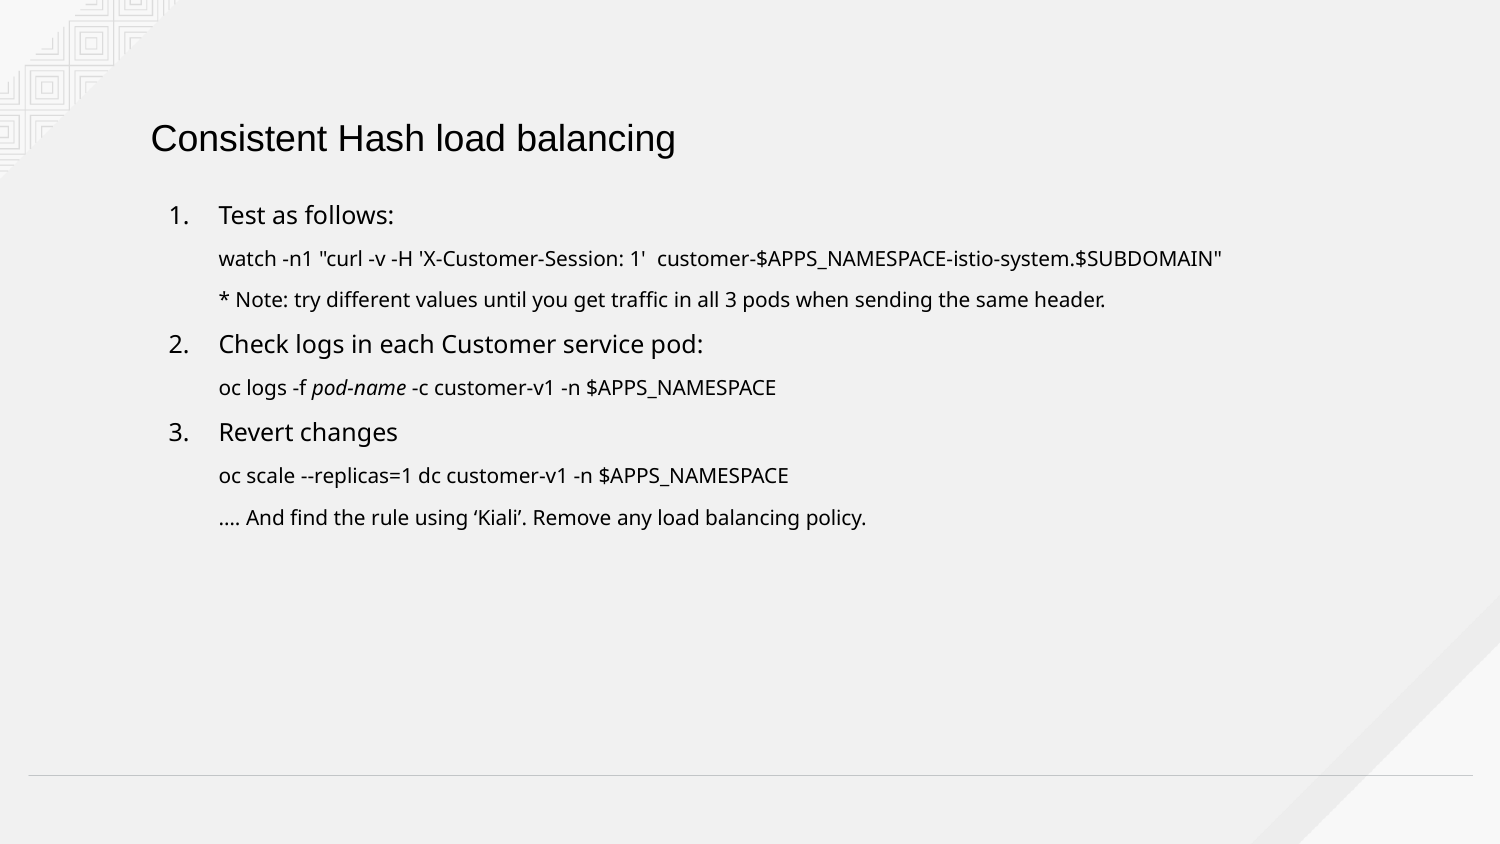

# Consistent Hash load balancing
Test as follows:
watch -n1 "curl -v -H 'X-Customer-Session: 1' customer-$APPS_NAMESPACE-istio-system.$SUBDOMAIN"
* Note: try different values until you get traffic in all 3 pods when sending the same header.
Check logs in each Customer service pod:
oc logs -f pod-name -c customer-v1 -n $APPS_NAMESPACE
Revert changes
oc scale --replicas=1 dc customer-v1 -n $APPS_NAMESPACE
…. And find the rule using ‘Kiali’. Remove any load balancing policy.